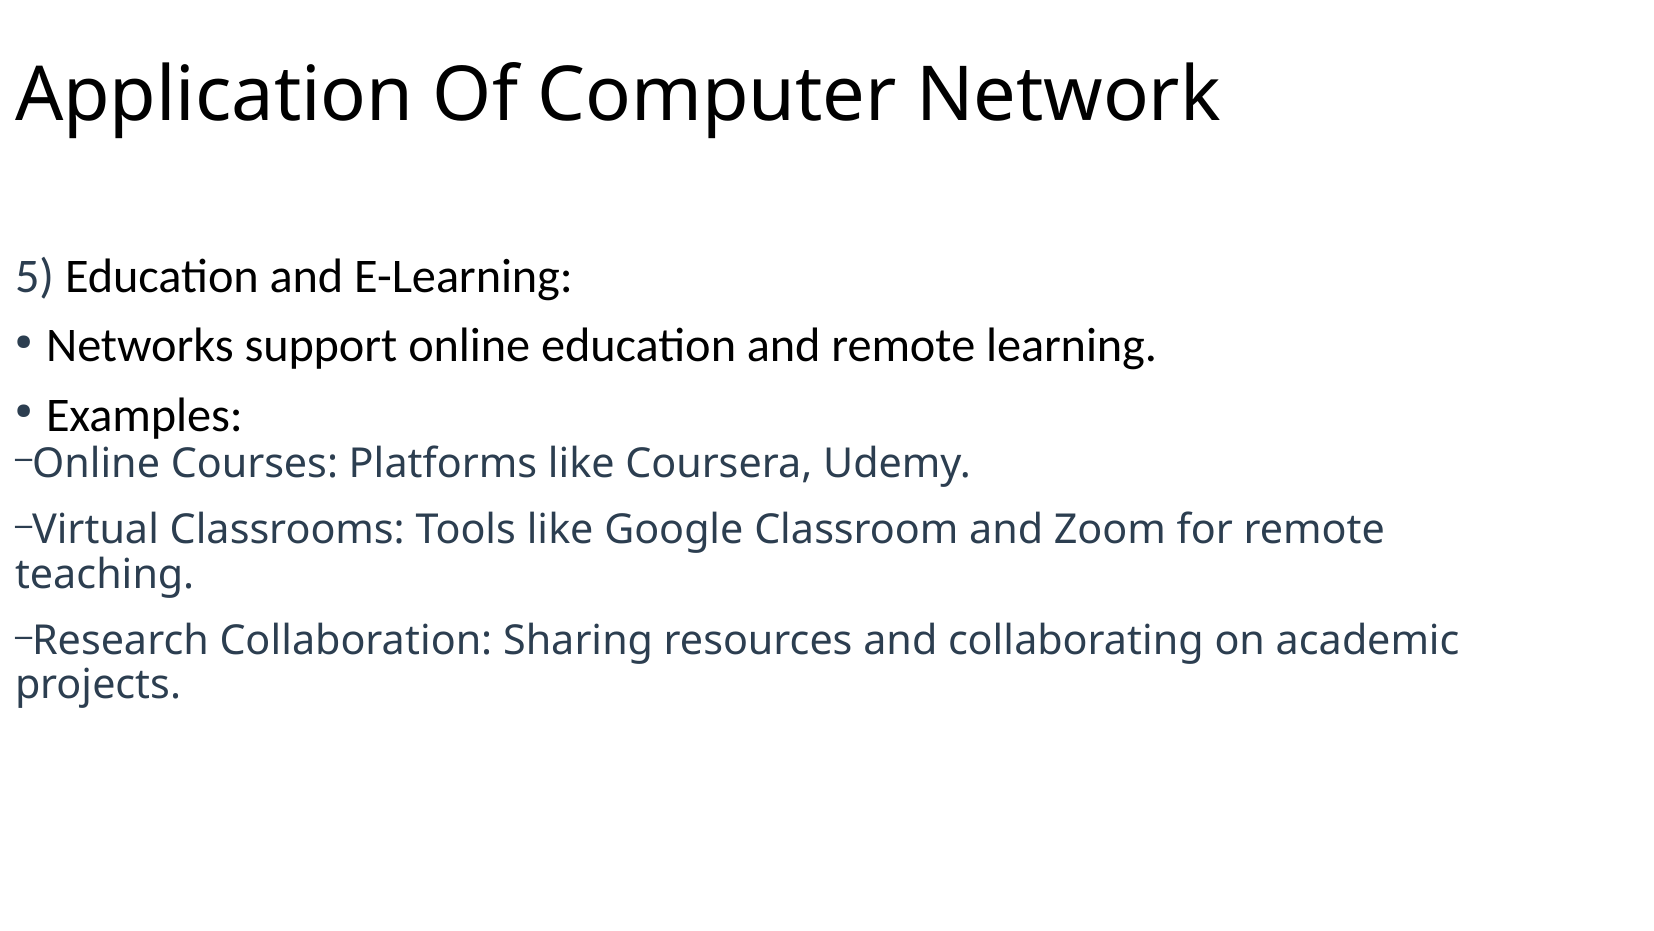

# Application Of Computer Network
 Education and E-Learning:
Networks support online education and remote learning.
Examples:
Online Courses: Platforms like Coursera, Udemy.
Virtual Classrooms: Tools like Google Classroom and Zoom for remote teaching.
Research Collaboration: Sharing resources and collaborating on academic projects.